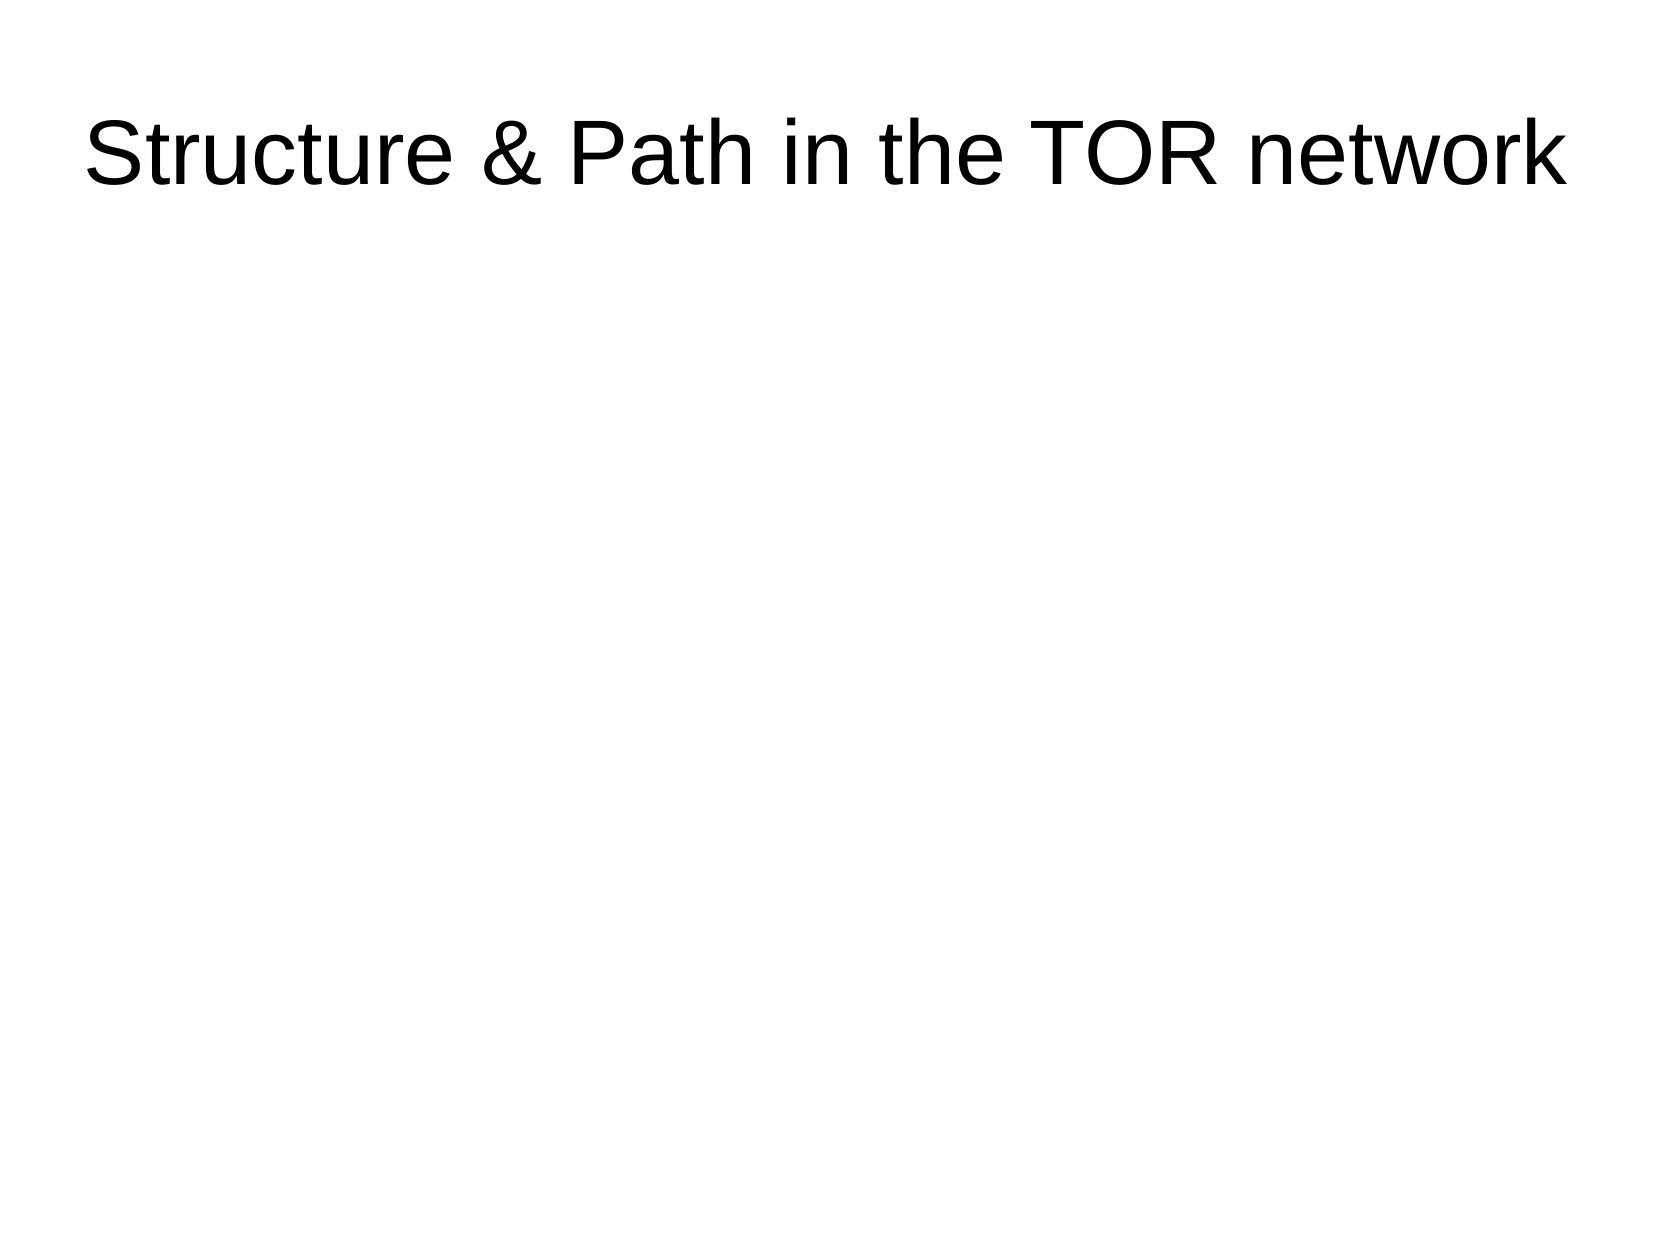

# Structure & Path in the TOR network